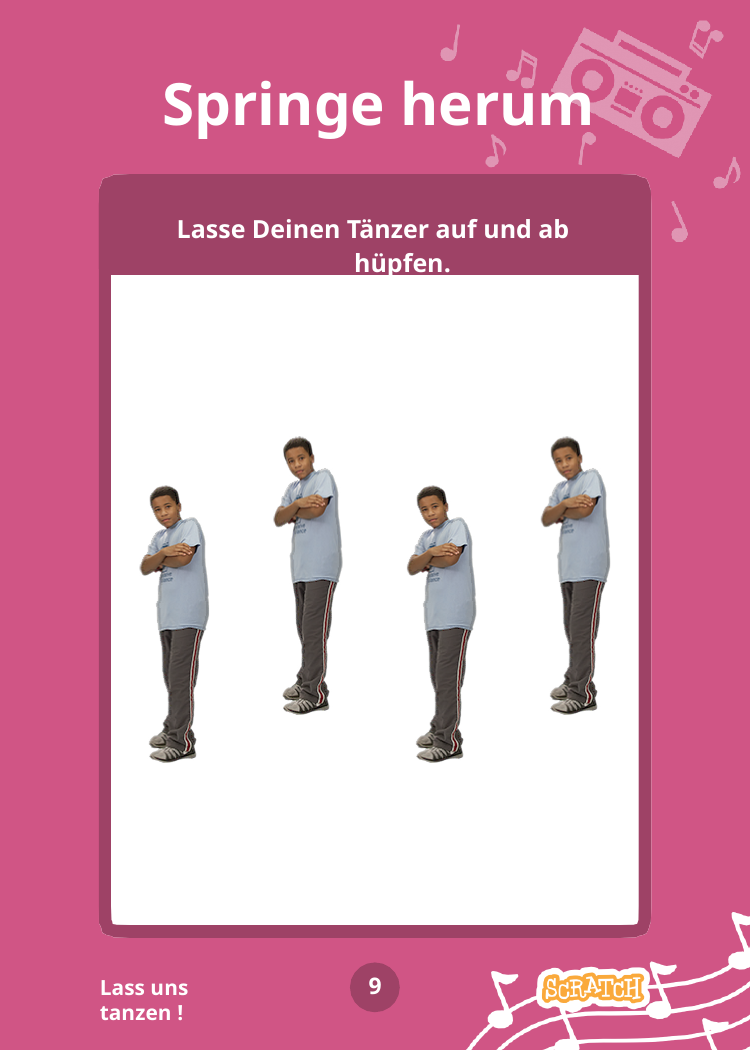

Dance Party!
Springe herum
Lasse Deinen Tänzer auf und ab hüpfen.
9
Lass uns tanzen !